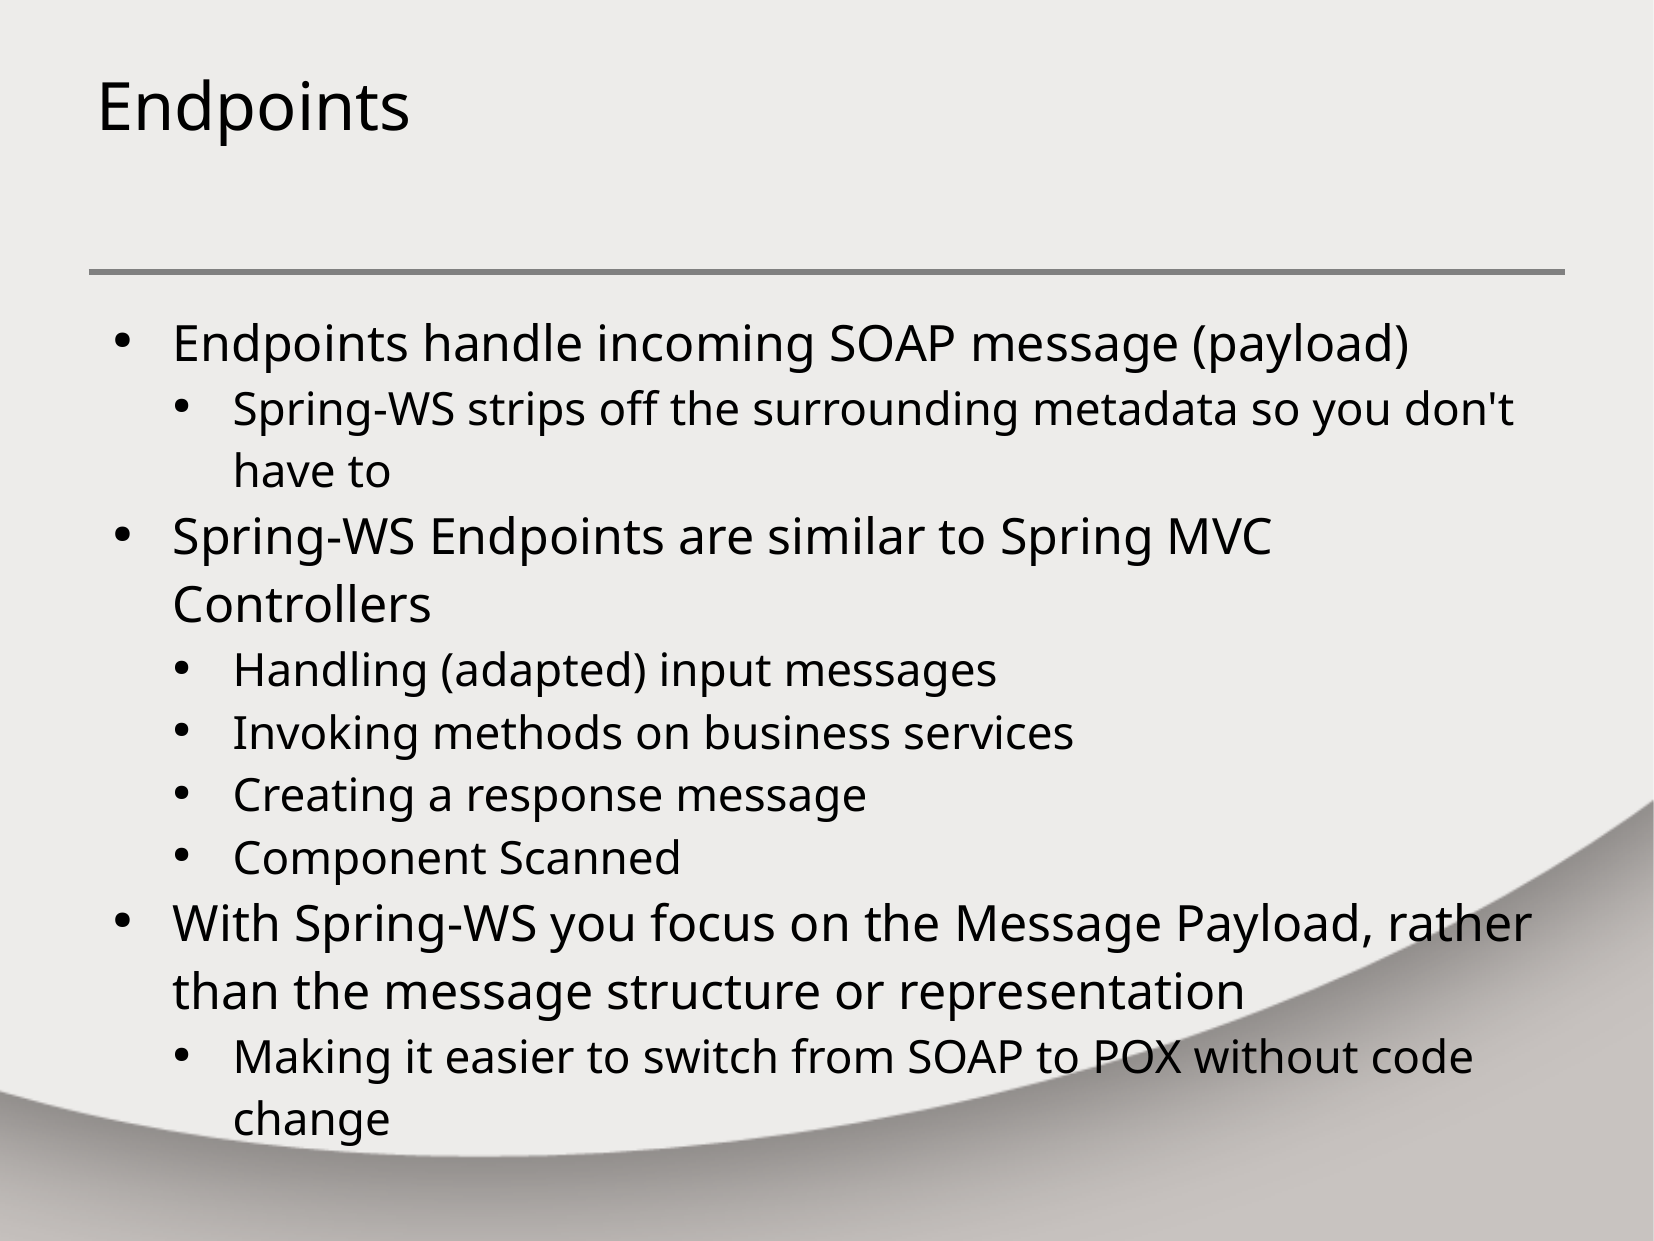

# Endpoints
Endpoints handle incoming SOAP message (payload)
Spring-WS strips off the surrounding metadata so you don't have to
Spring-WS Endpoints are similar to Spring MVC Controllers
Handling (adapted) input messages
Invoking methods on business services
Creating a response message
Component Scanned
With Spring-WS you focus on the Message Payload, rather than the message structure or representation
Making it easier to switch from SOAP to POX without code change